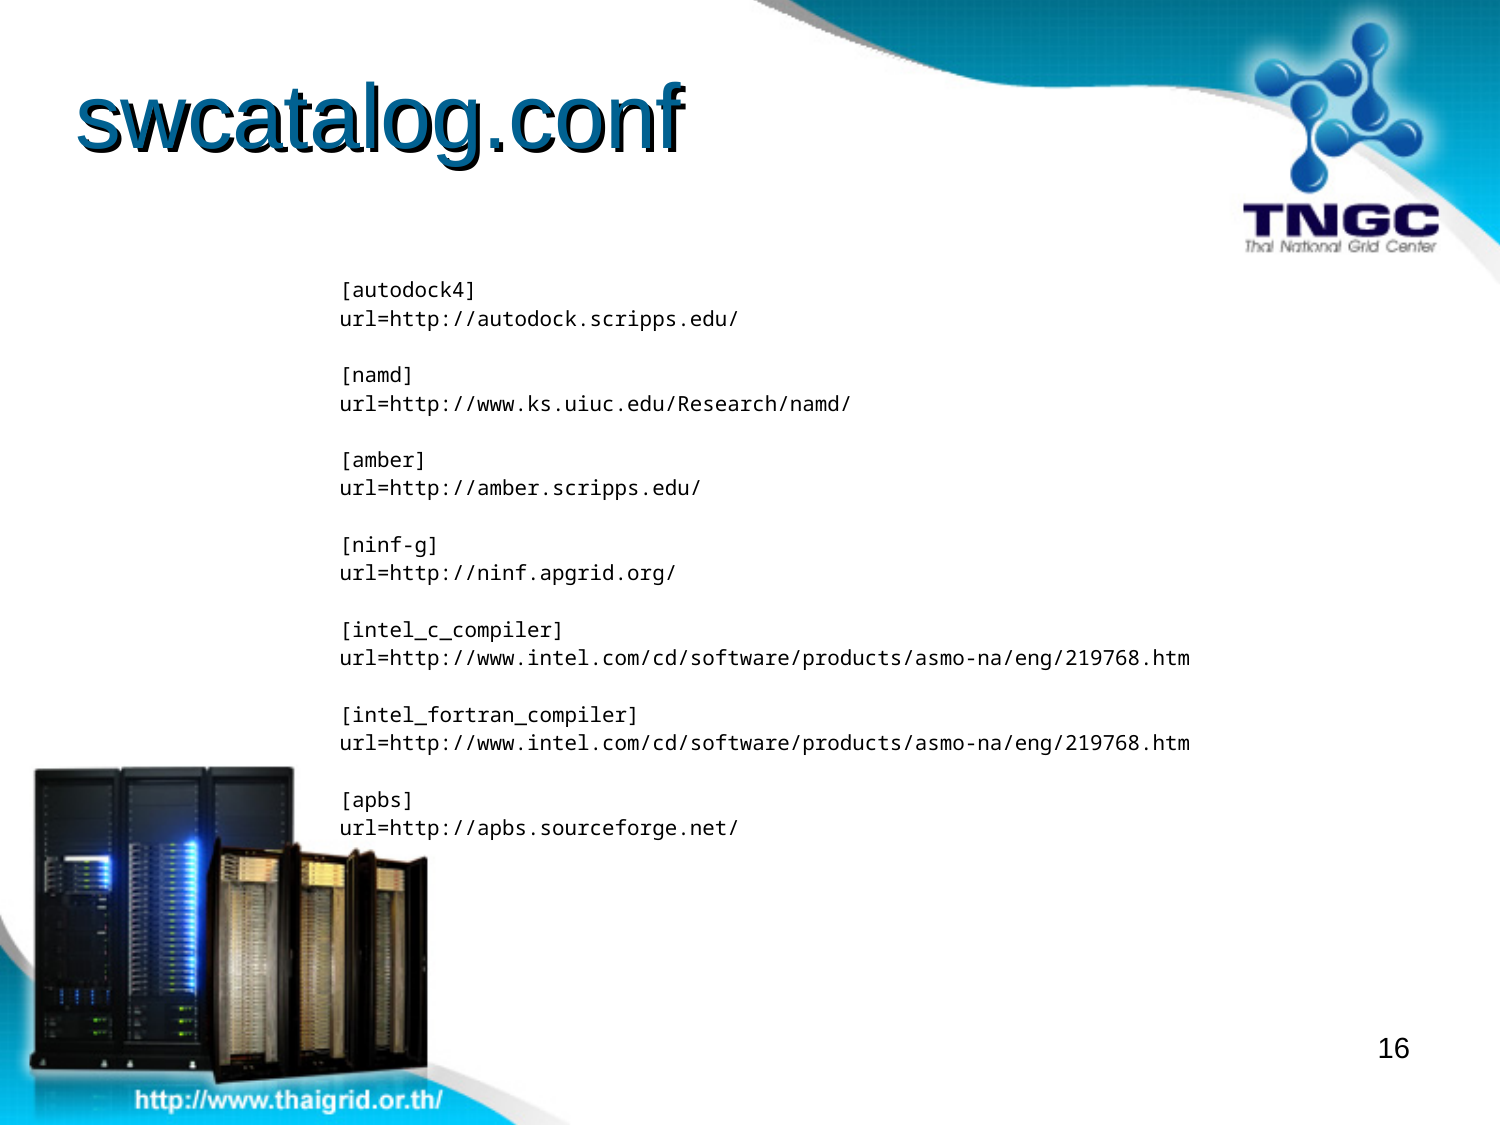

# swcatalog.conf
[autodock4]
url=http://autodock.scripps.edu/
[namd]
url=http://www.ks.uiuc.edu/Research/namd/
[amber]
url=http://amber.scripps.edu/
[ninf-g]
url=http://ninf.apgrid.org/
[intel_c_compiler]
url=http://www.intel.com/cd/software/products/asmo-na/eng/219768.htm
[intel_fortran_compiler]
url=http://www.intel.com/cd/software/products/asmo-na/eng/219768.htm
[apbs]
url=http://apbs.sourceforge.net/
16